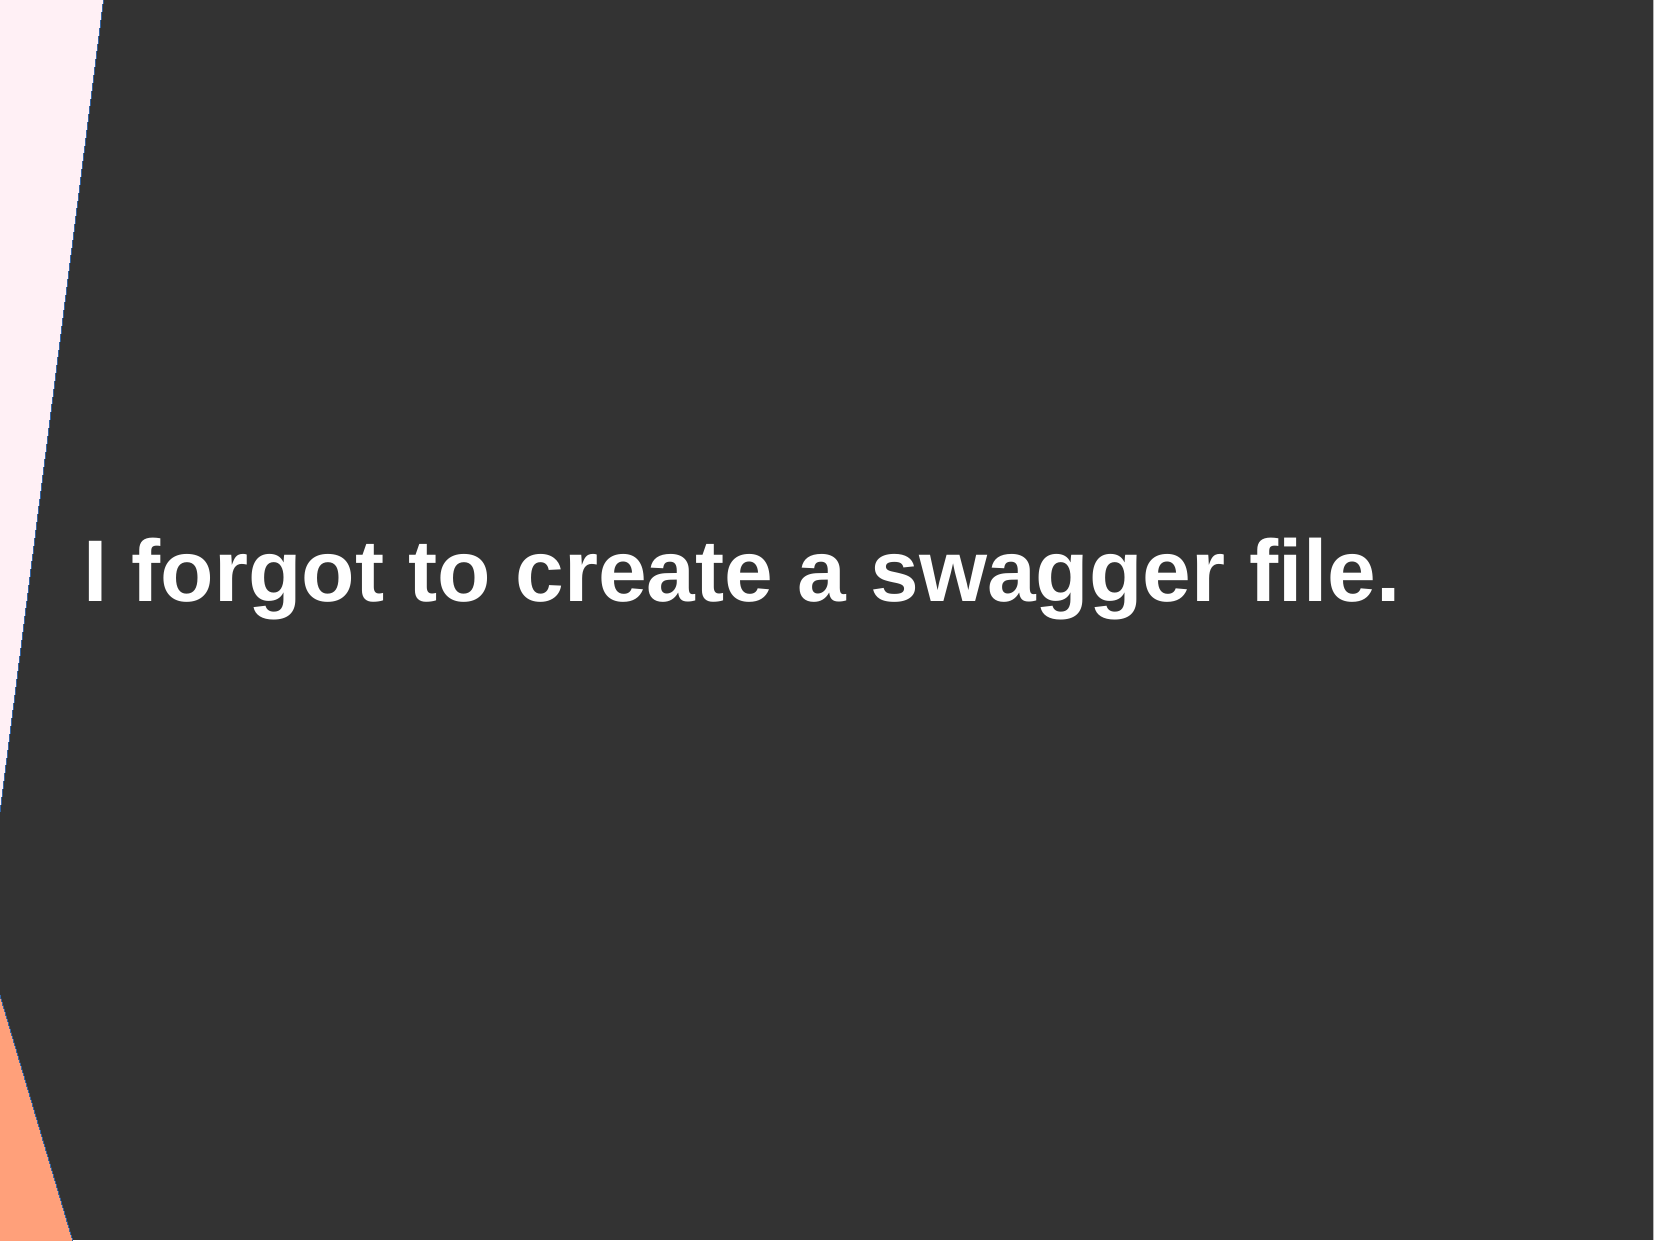

# I forgot to create a swagger file.